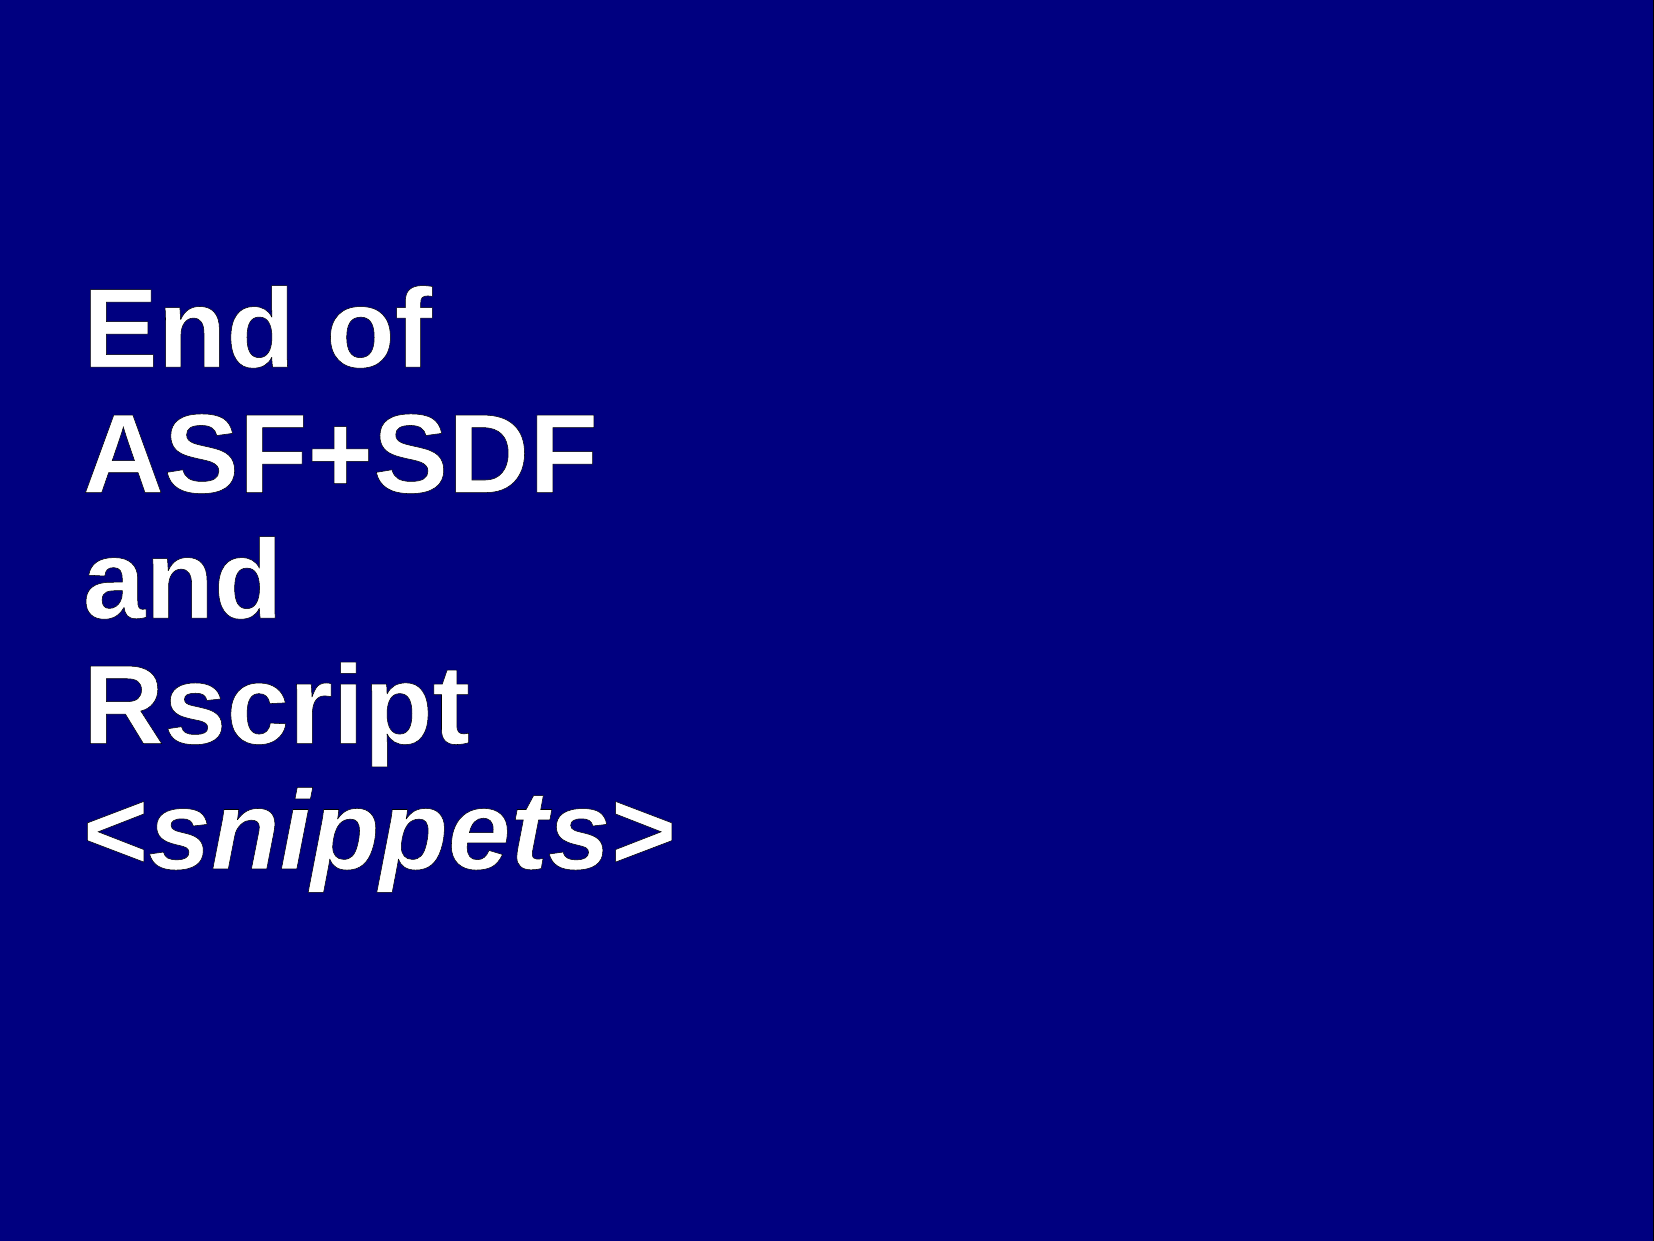

# End of
ASF+SDF
and
Rscript
<snippets>
28